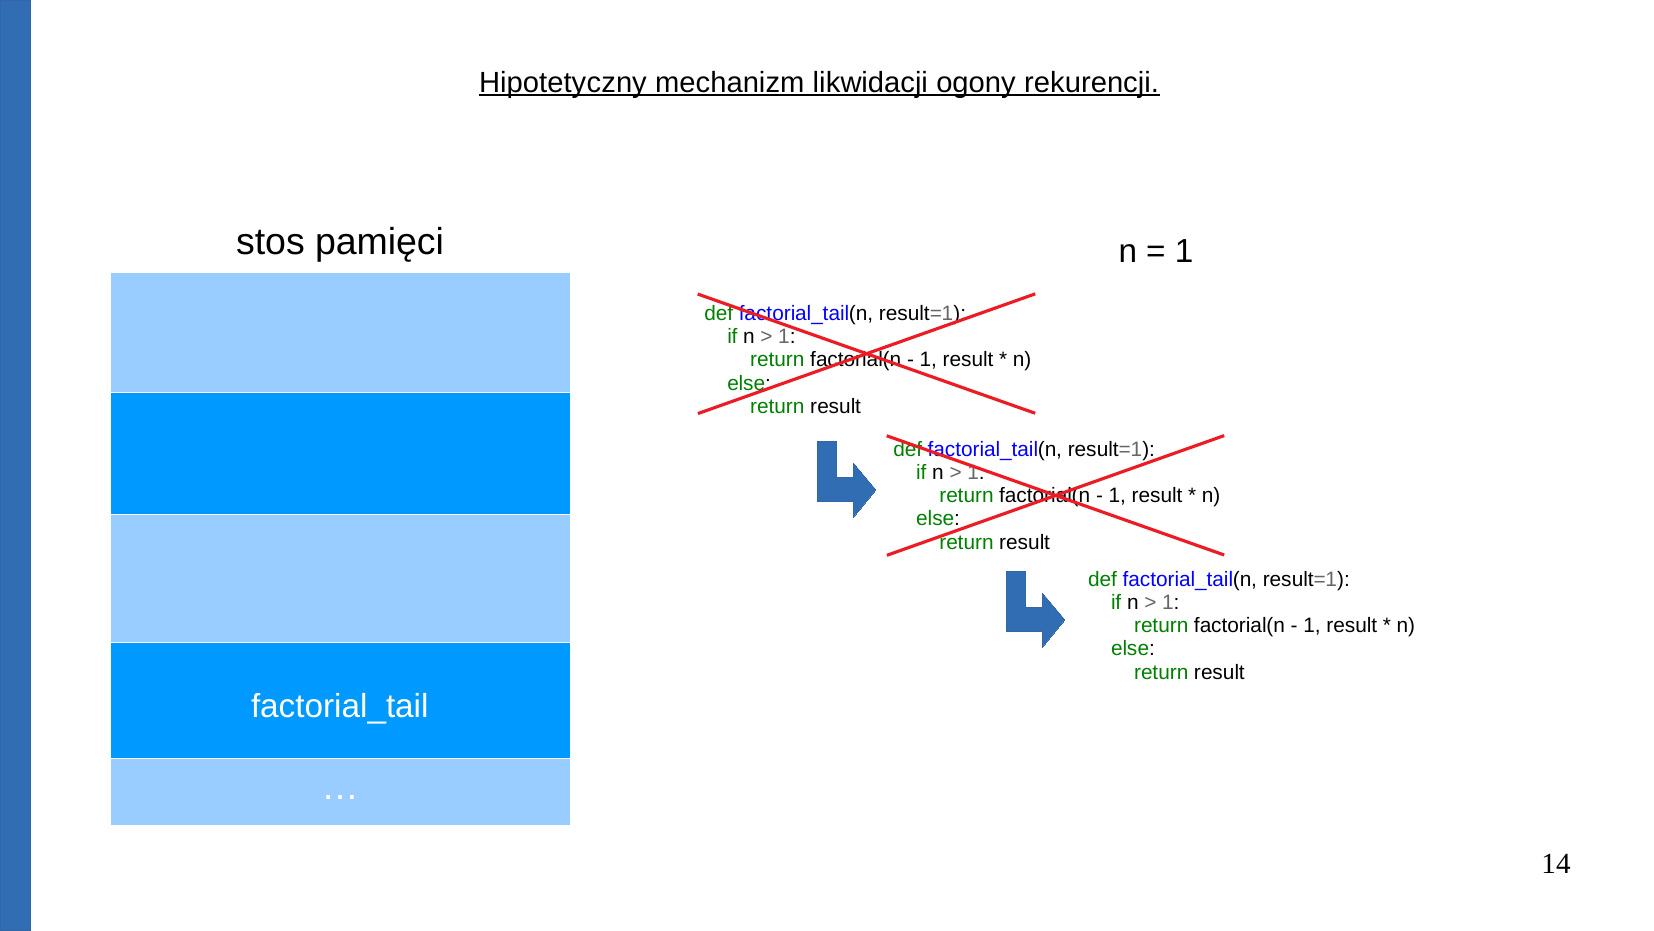

Hipotetyczny mechanizm likwidacji ogony rekurencji.
stos pamięci
n = 1
| |
| --- |
| |
| |
| factorial\_tail |
| … |
def factorial_tail(n, result=1):
 if n > 1:
 return factorial(n - 1, result * n)
 else:
 return result
def factorial_tail(n, result=1):
 if n > 1:
 return factorial(n - 1, result * n)
 else:
 return result
def factorial_tail(n, result=1):
 if n > 1:
 return factorial(n - 1, result * n)
 else:
 return result
14